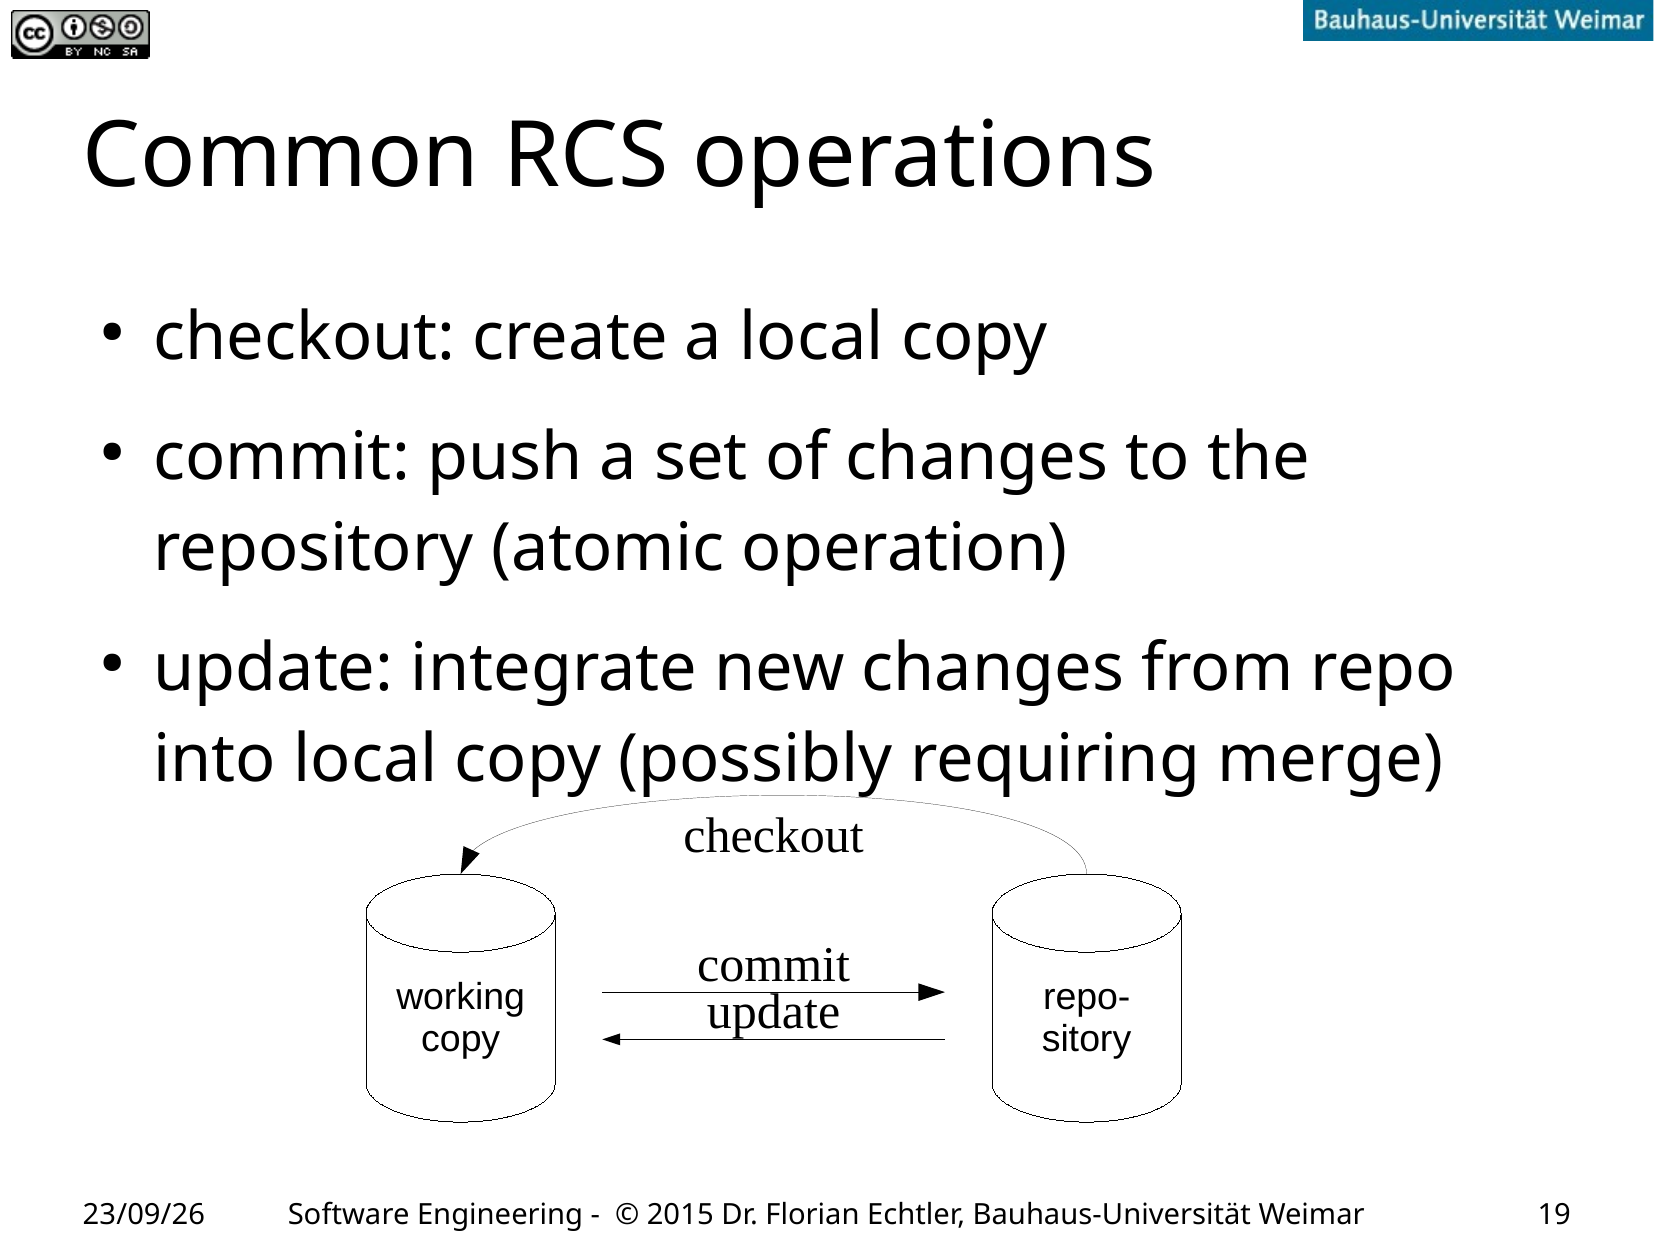

# Common RCS operations
checkout: create a local copy
commit: push a set of changes to the repository (atomic operation)
update: integrate new changes from repo into local copy (possibly requiring merge)
working
copy
repo-
sitory
commit
update
Software Engineering - © 2015 Dr. Florian Echtler, Bauhaus-Universität Weimar
19